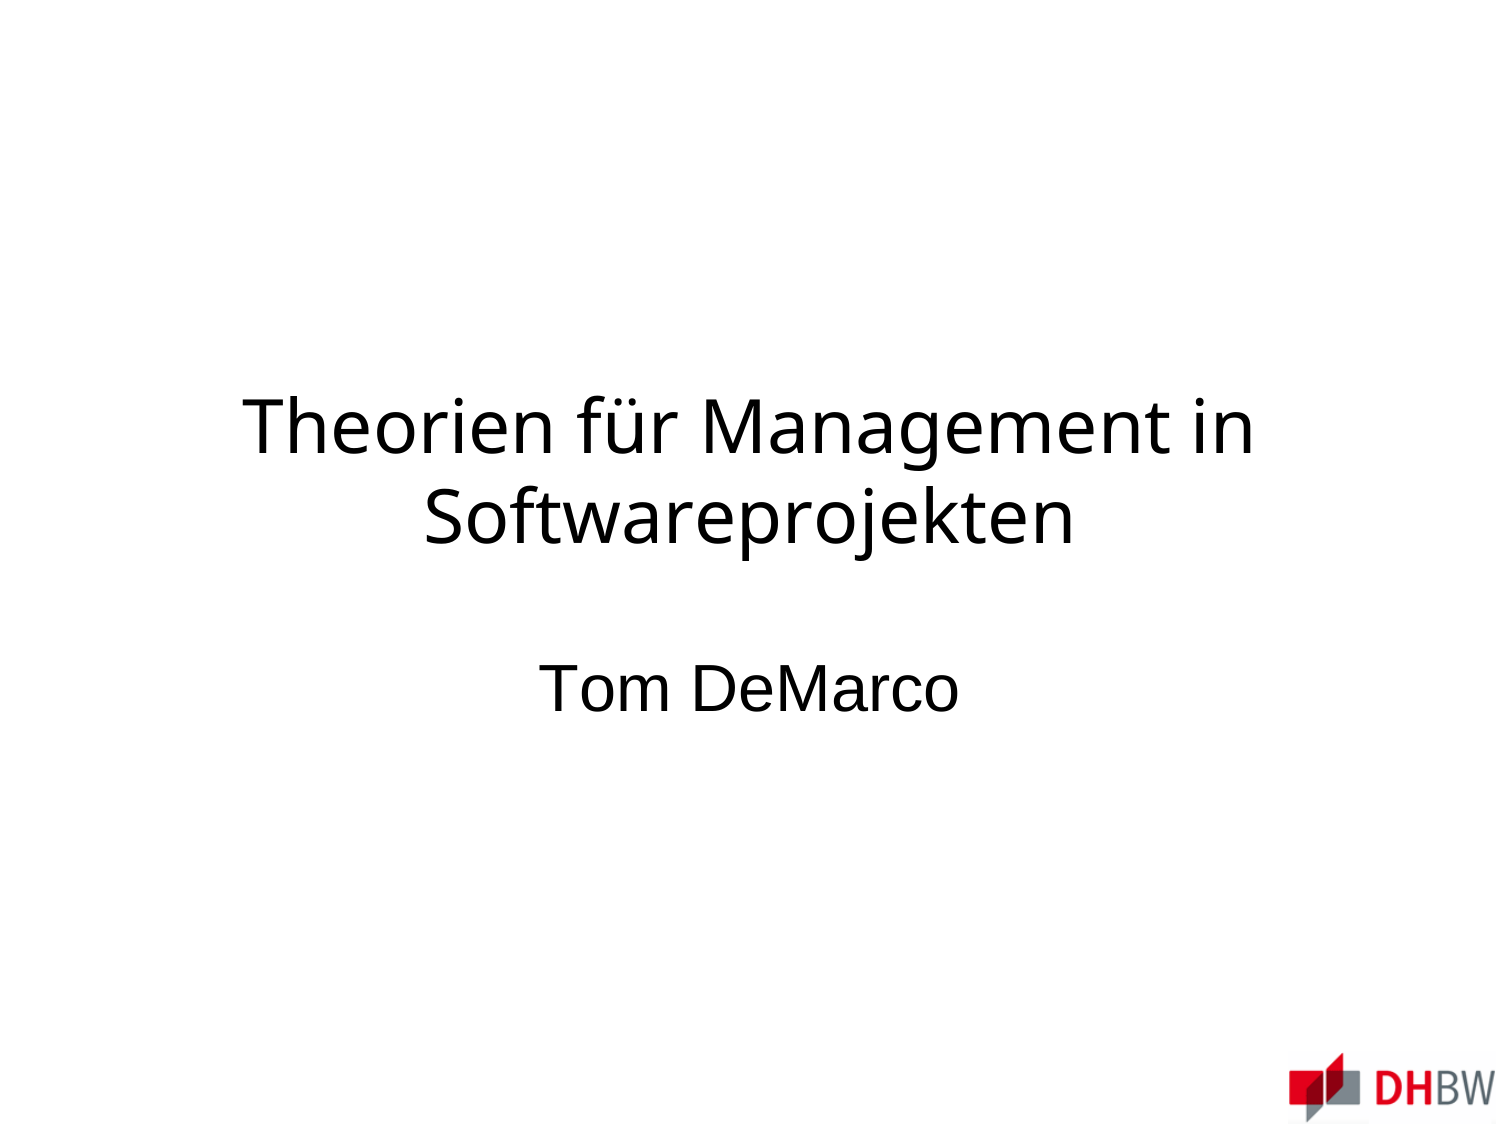

# Theorien für Management in Softwareprojekten
Tom DeMarco